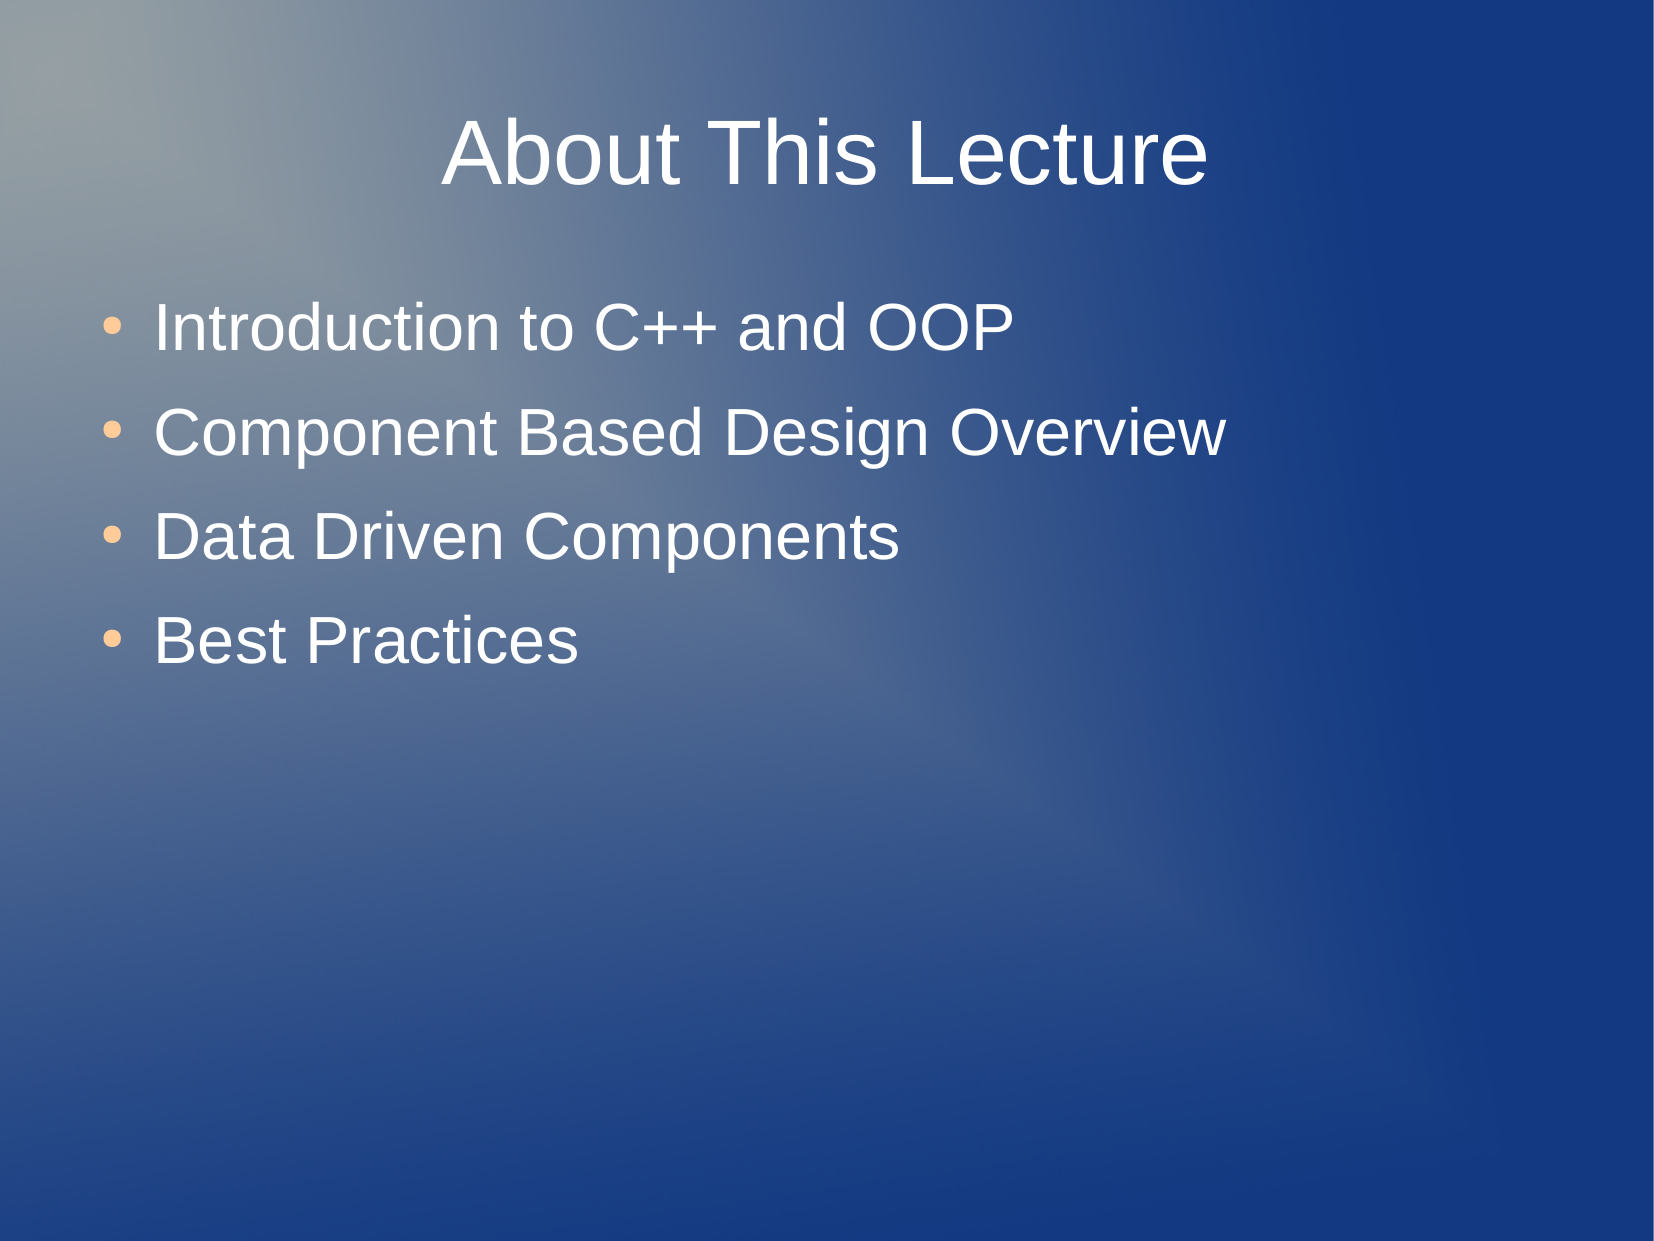

# About This Lecture
Introduction to C++ and OOP
Component Based Design Overview
Data Driven Components
Best Practices